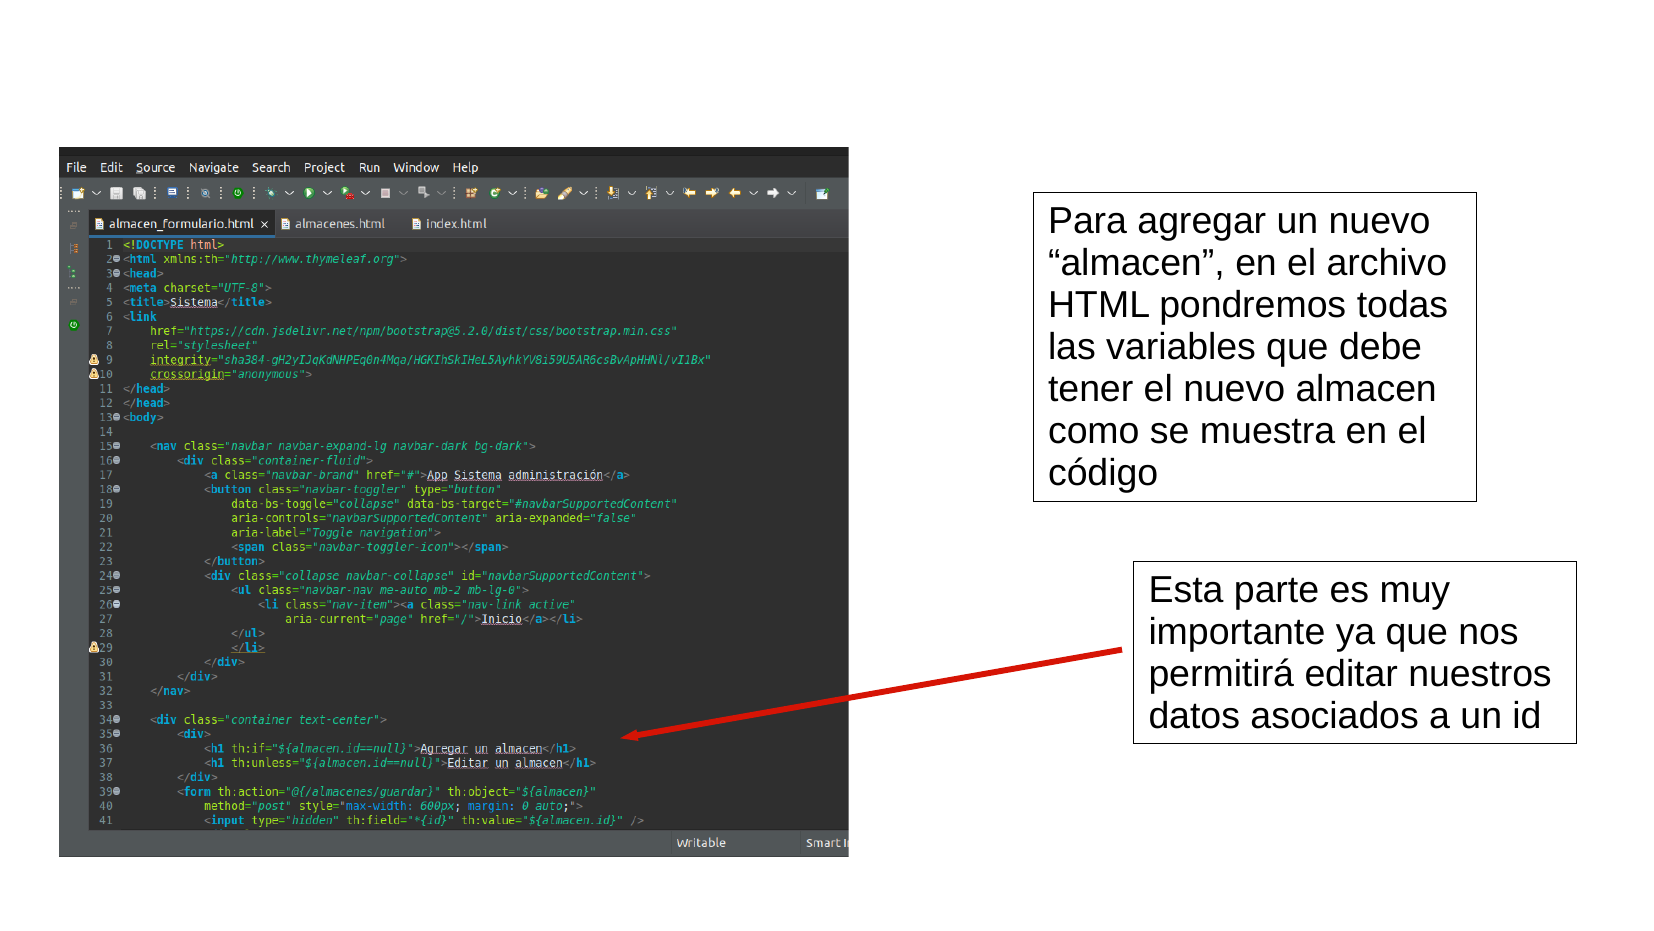

#
Para agregar un nuevo “almacen”, en el archivo HTML pondremos todas las variables que debe tener el nuevo almacen como se muestra en el código
Esta parte es muy importante ya que nos permitirá editar nuestros datos asociados a un id